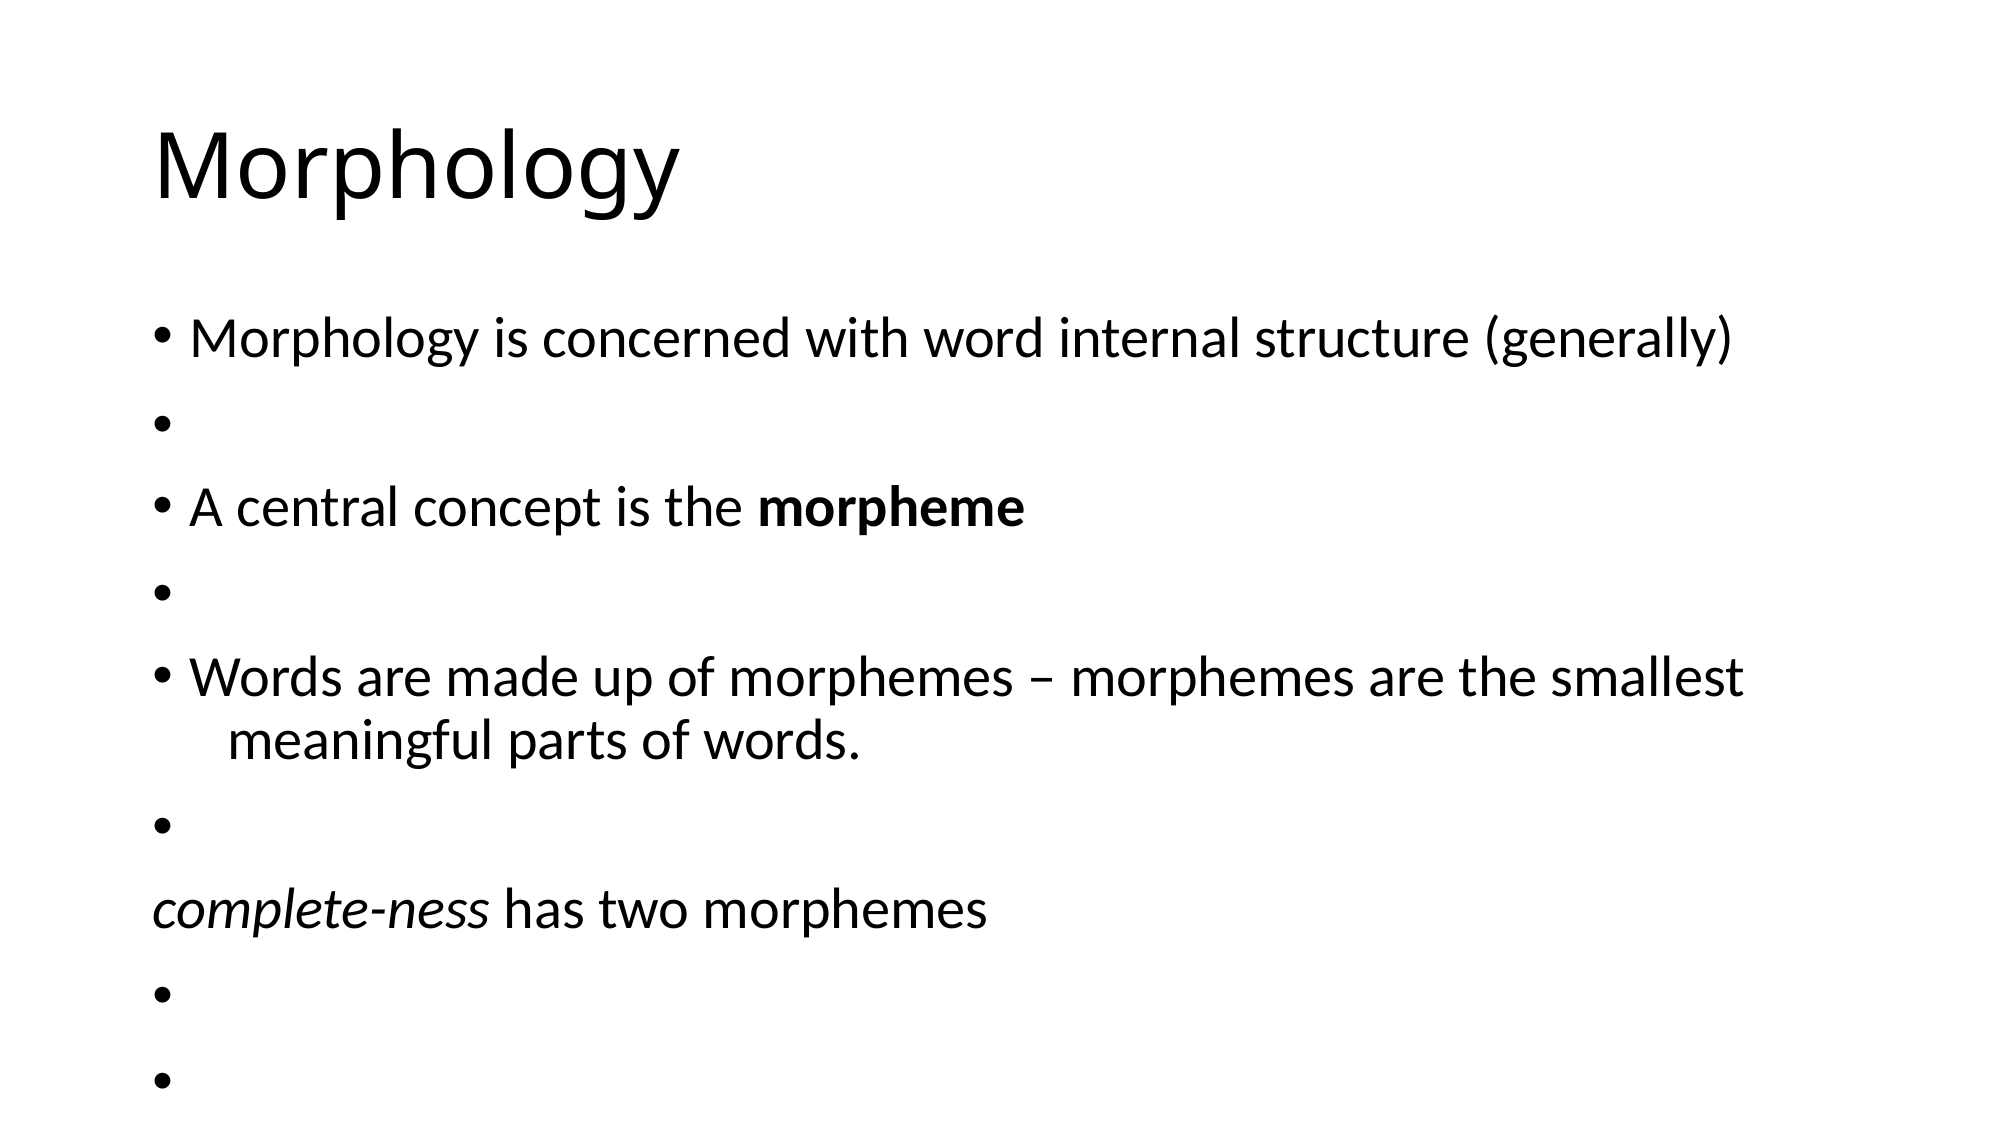

# Morphology
Morphology is concerned with word internal structure (generally)
A central concept is the morpheme
Words are made up of morphemes – morphemes are the smallest meaningful parts of words.
complete-ness has two morphemes